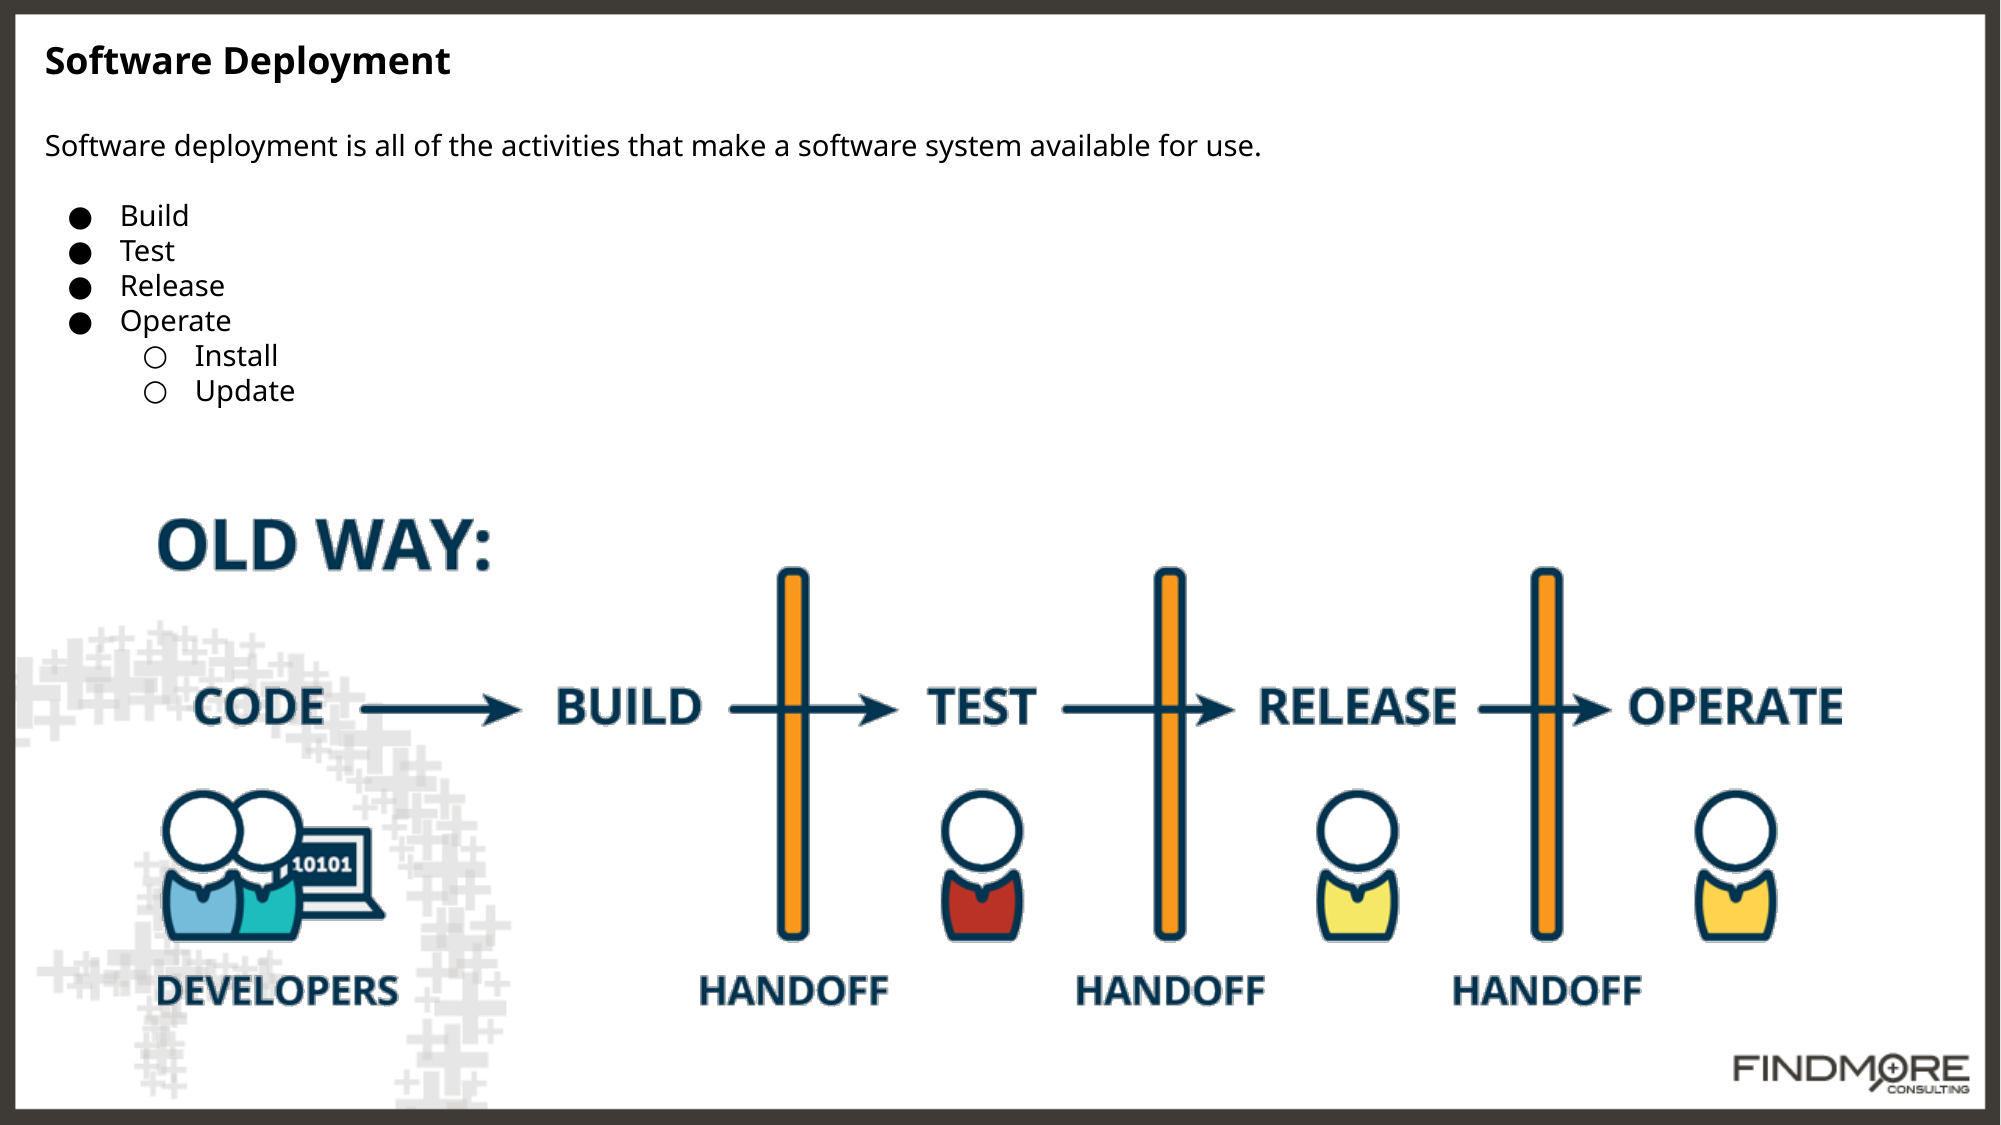

Software Deployment
Software deployment is all of the activities that make a software system available for use.
Build
Test
Release
Operate
Install
Update